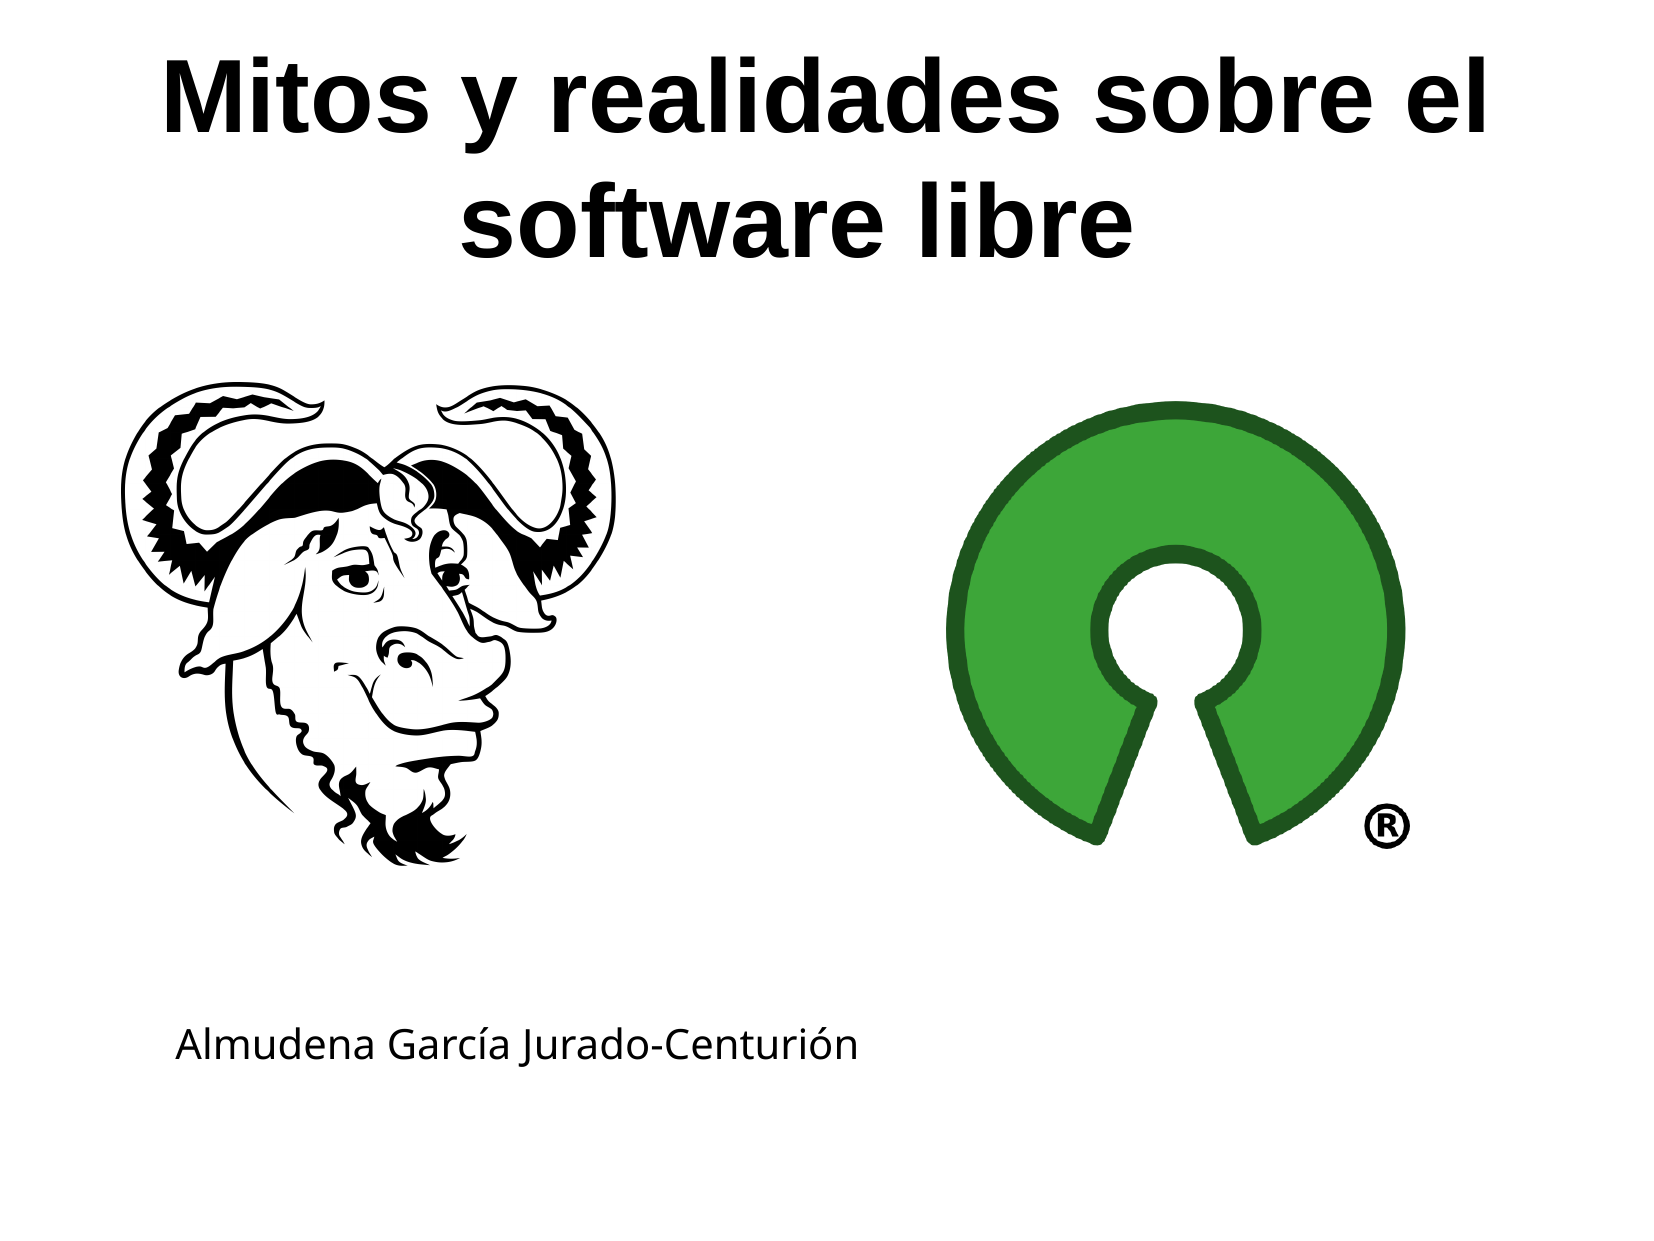

Mitos y realidades sobre el software libre
Almudena García Jurado-Centurión